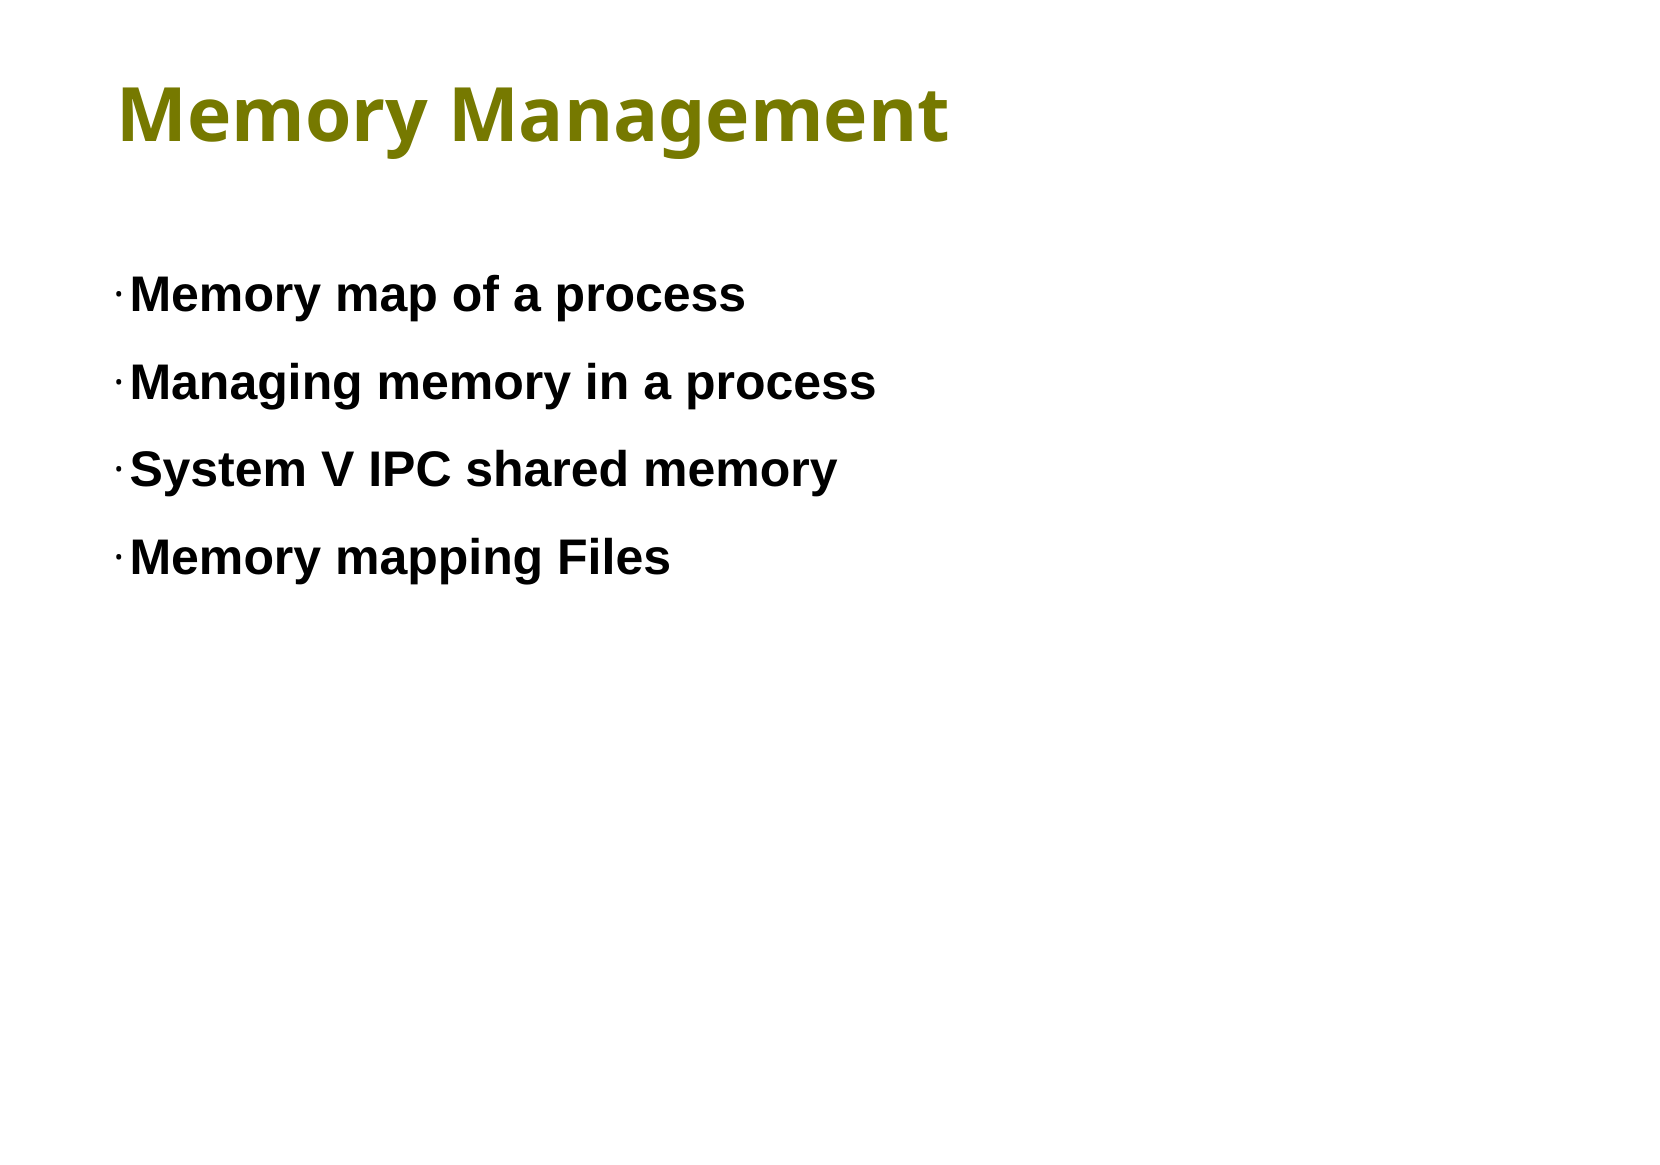

Memory Management
Memory map of a process
Managing memory in a process
System V IPC shared memory
Memory mapping Files